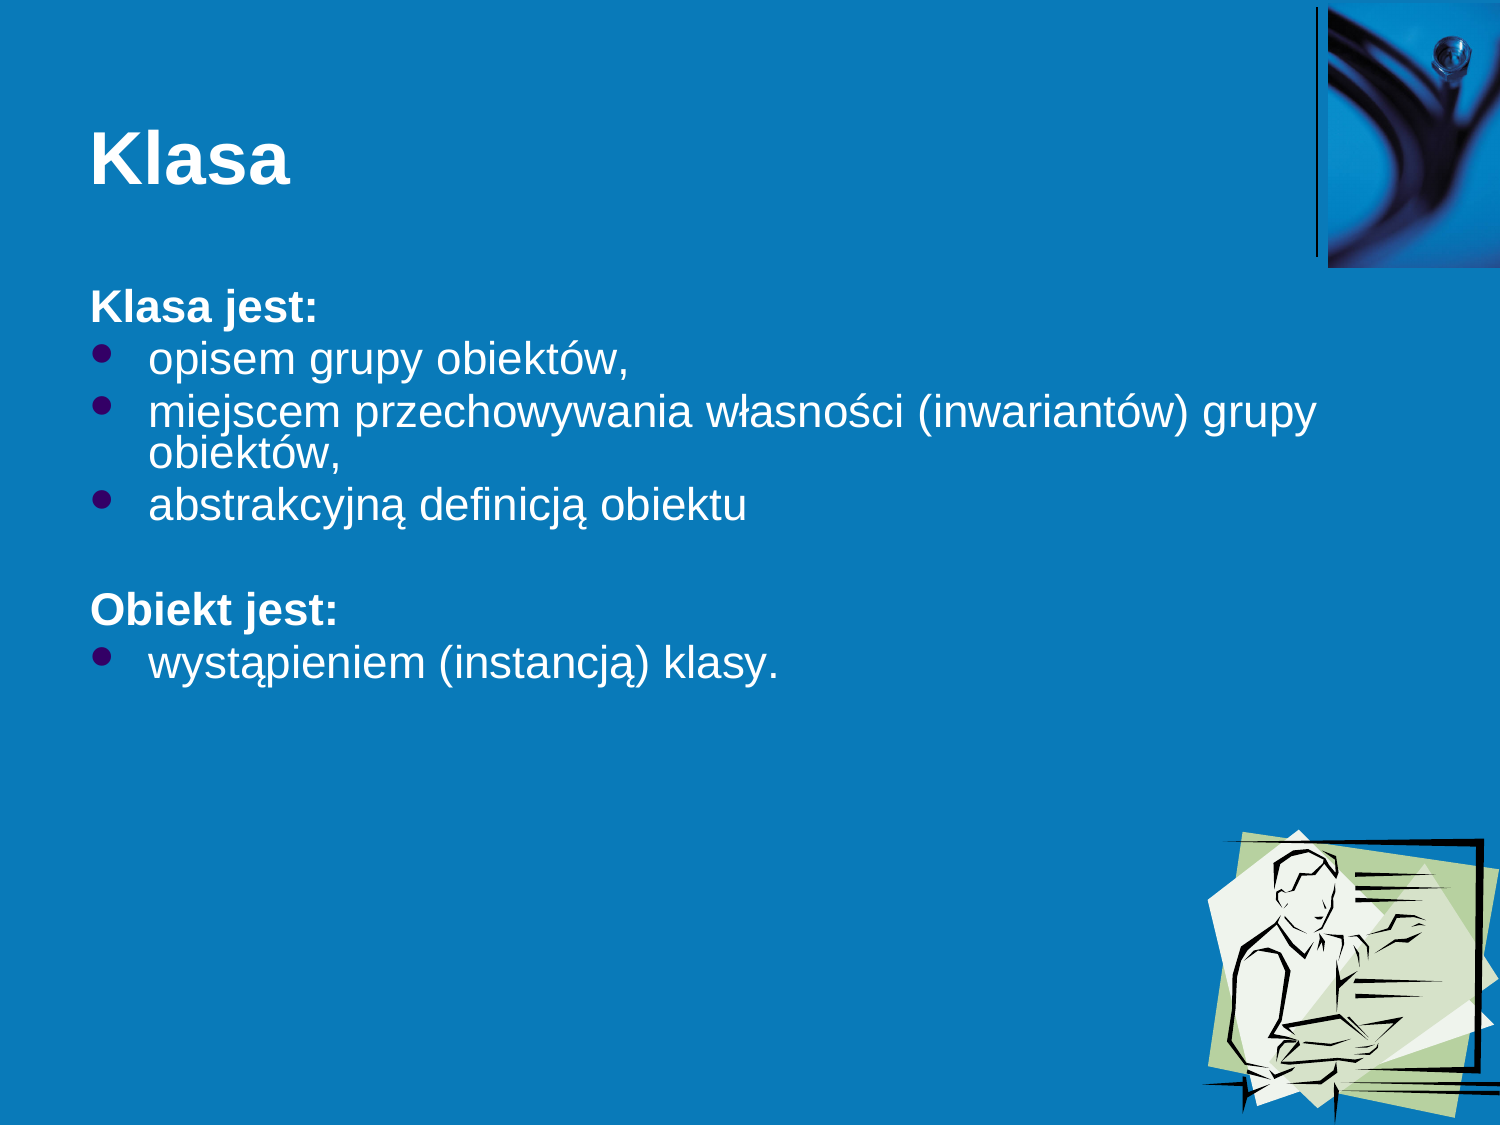

# Klasa
Klasa jest:
opisem grupy obiektów,
miejscem przechowywania własności (inwariantów) grupy obiektów,
abstrakcyjną definicją obiektu
Obiekt jest:
wystąpieniem (instancją) klasy.
27